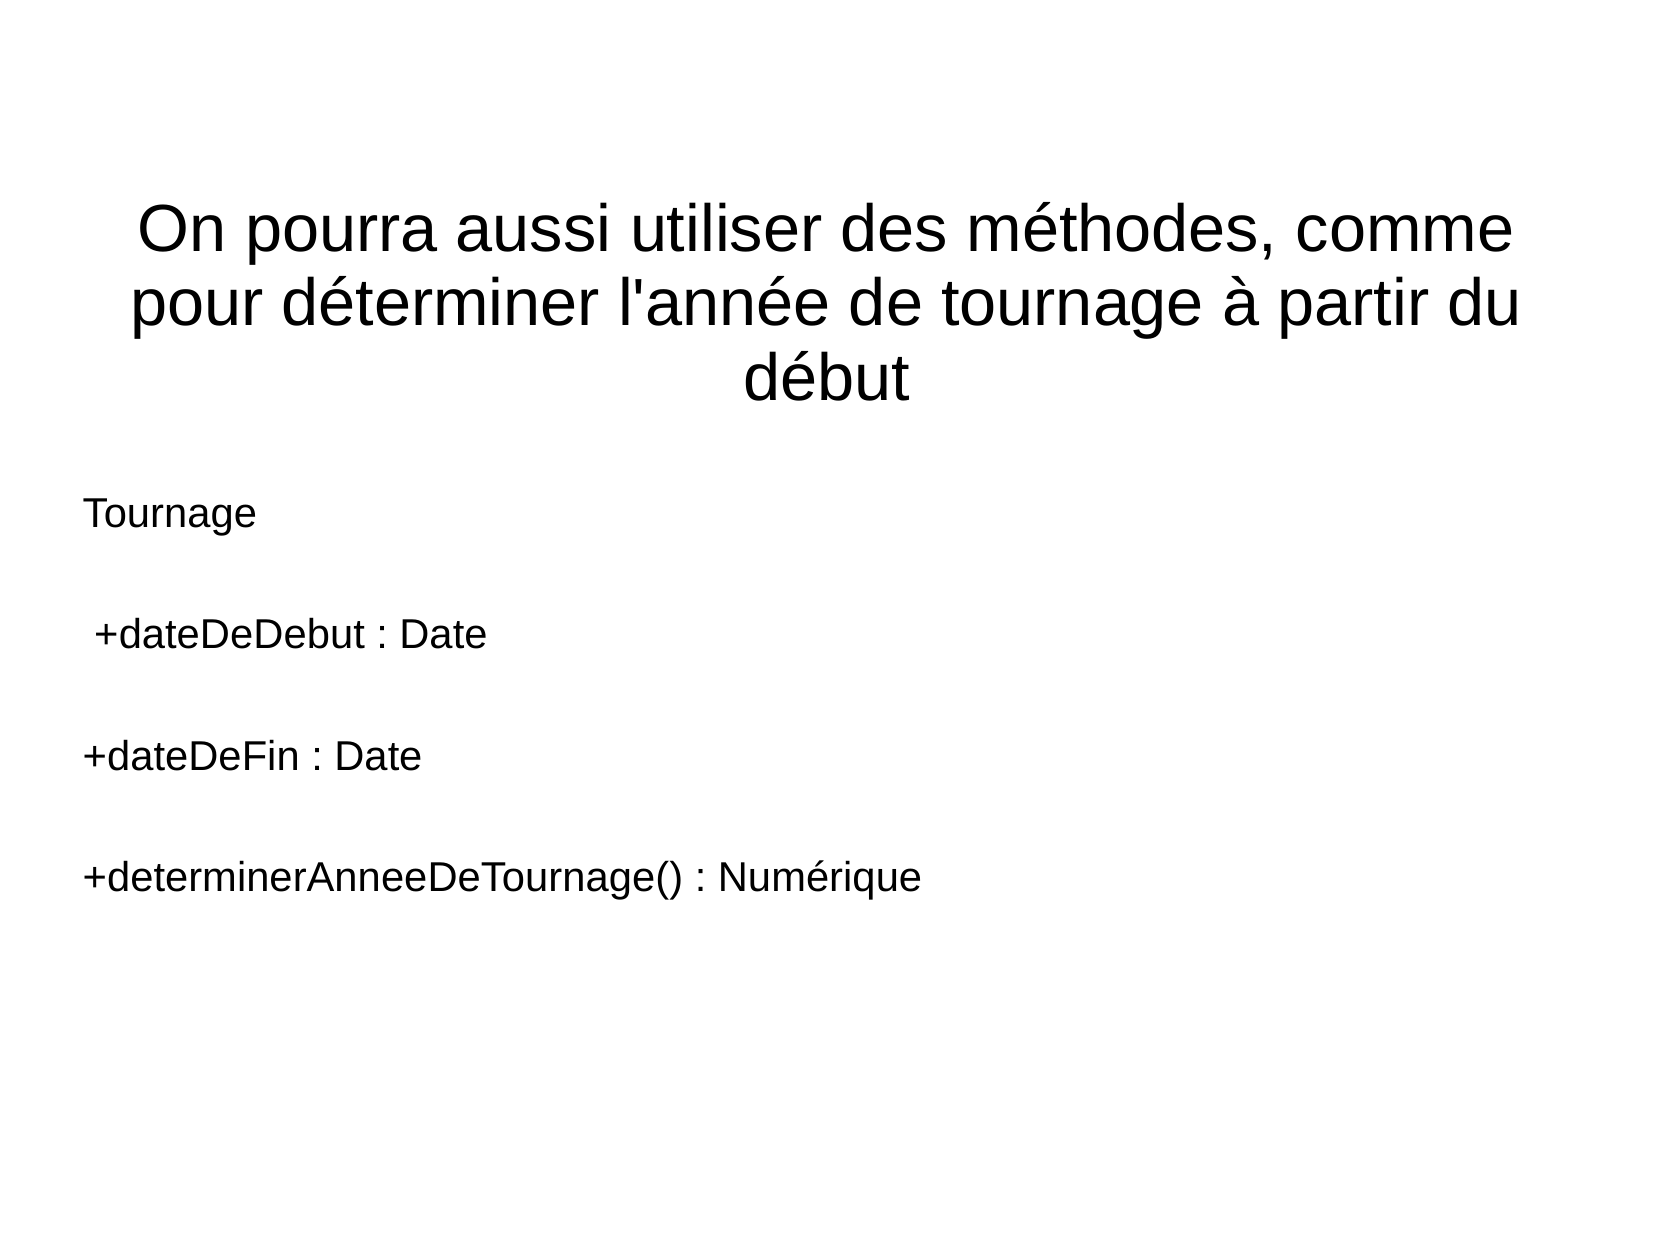

# On pourra aussi utiliser des méthodes, comme pour déterminer l'année de tournage à partir du début
Tournage
 +dateDeDebut : Date
+dateDeFin : Date
+determinerAnneeDeTournage() : Numérique